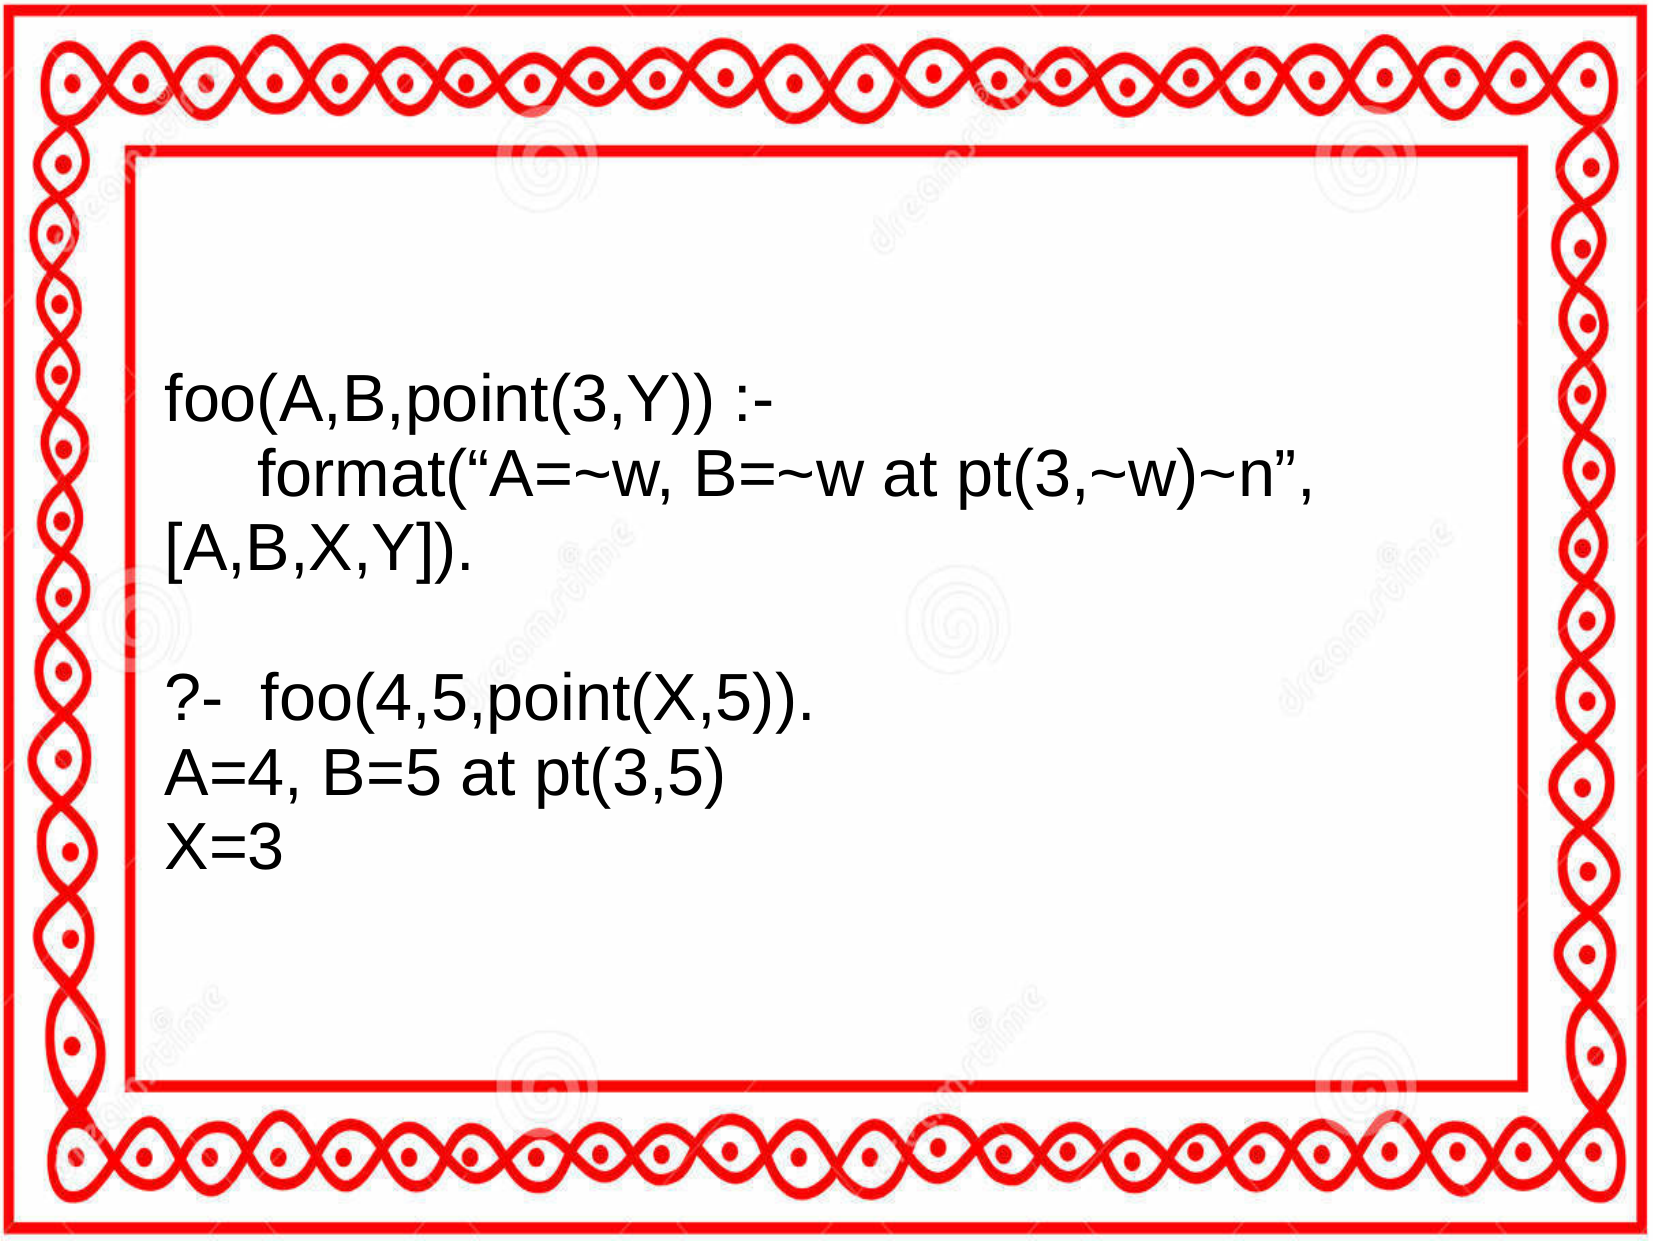

# foo(A,B,point(3,Y)) :-
 format(“A=~w, B=~w at pt(3,~w)~n”, [A,B,X,Y]).
?- foo(4,5,point(X,5)).
A=4, B=5 at pt(3,5)
X=3